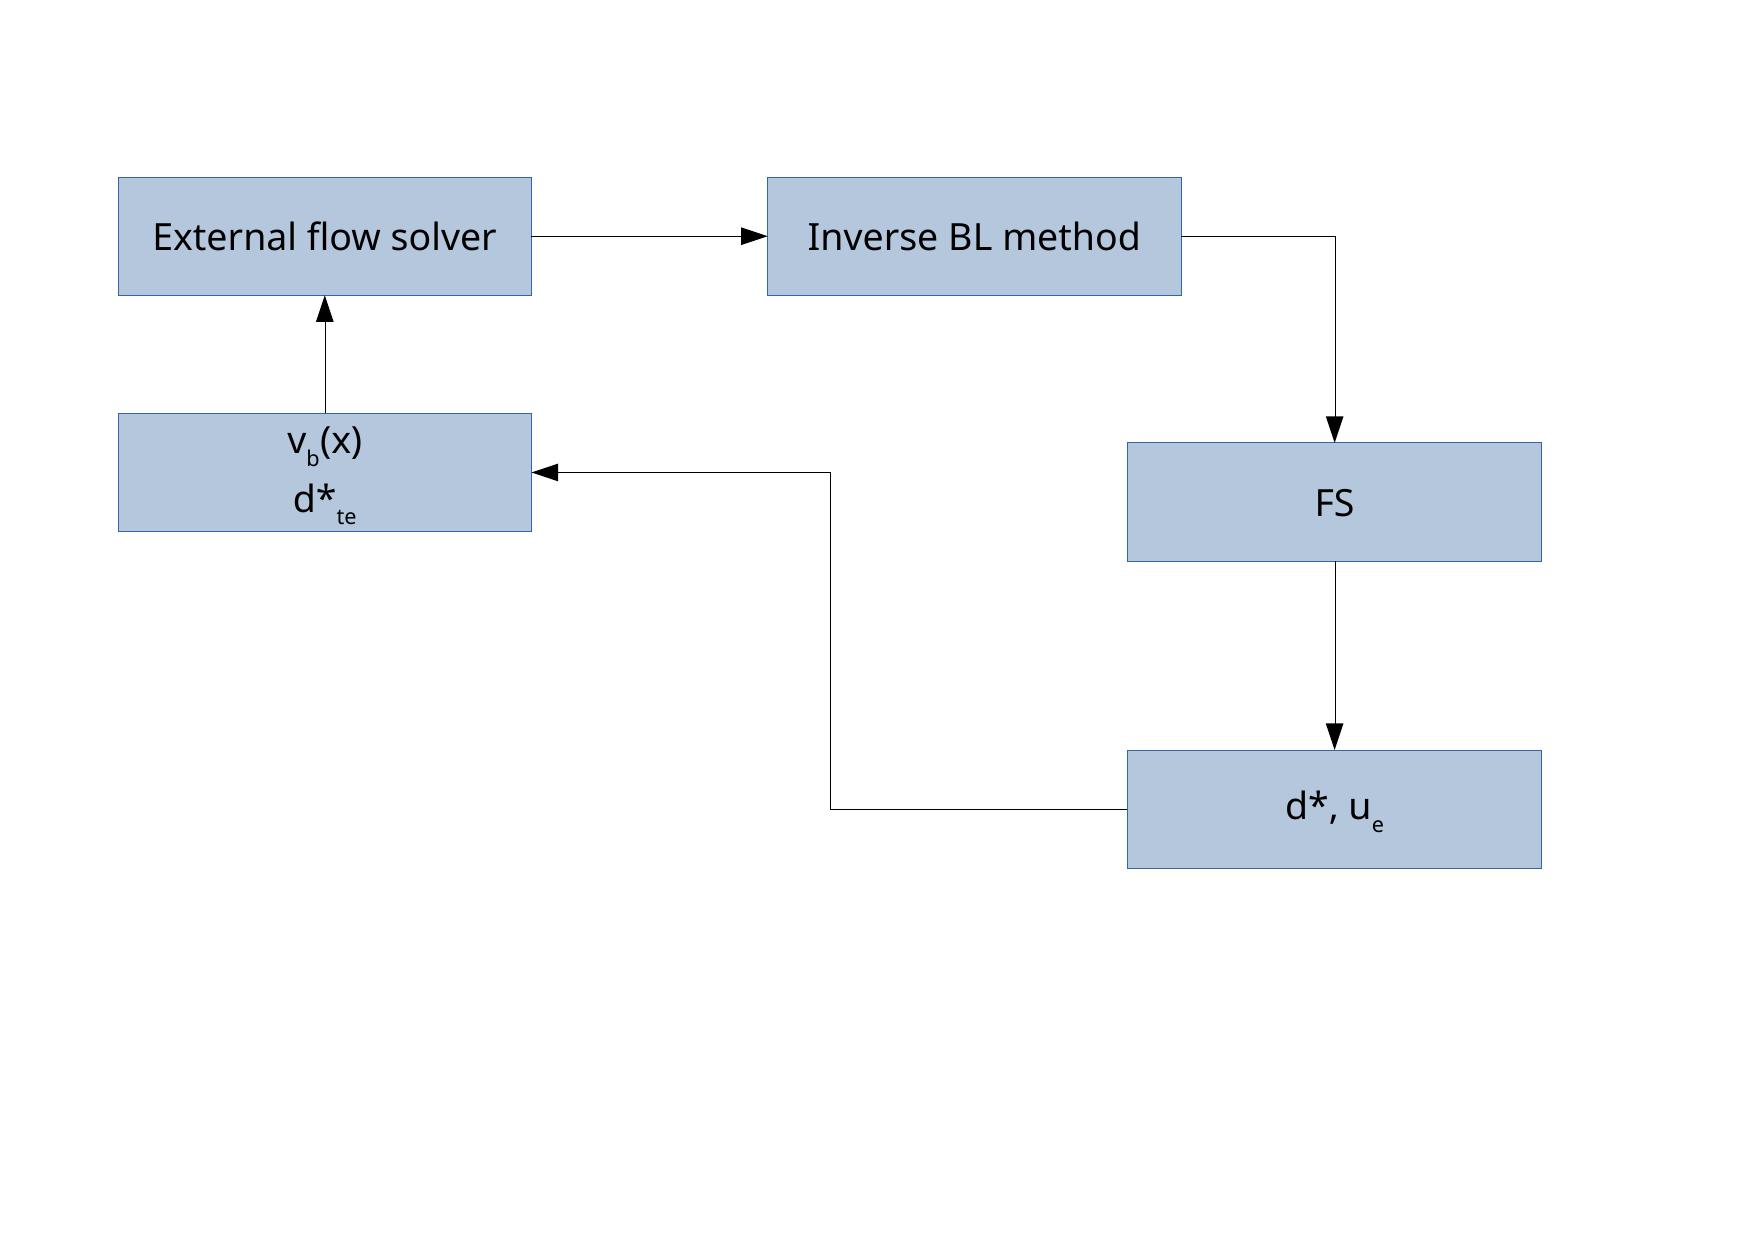

External flow solver
Inverse BL method
vb(x)
d*te
FS
d*, ue